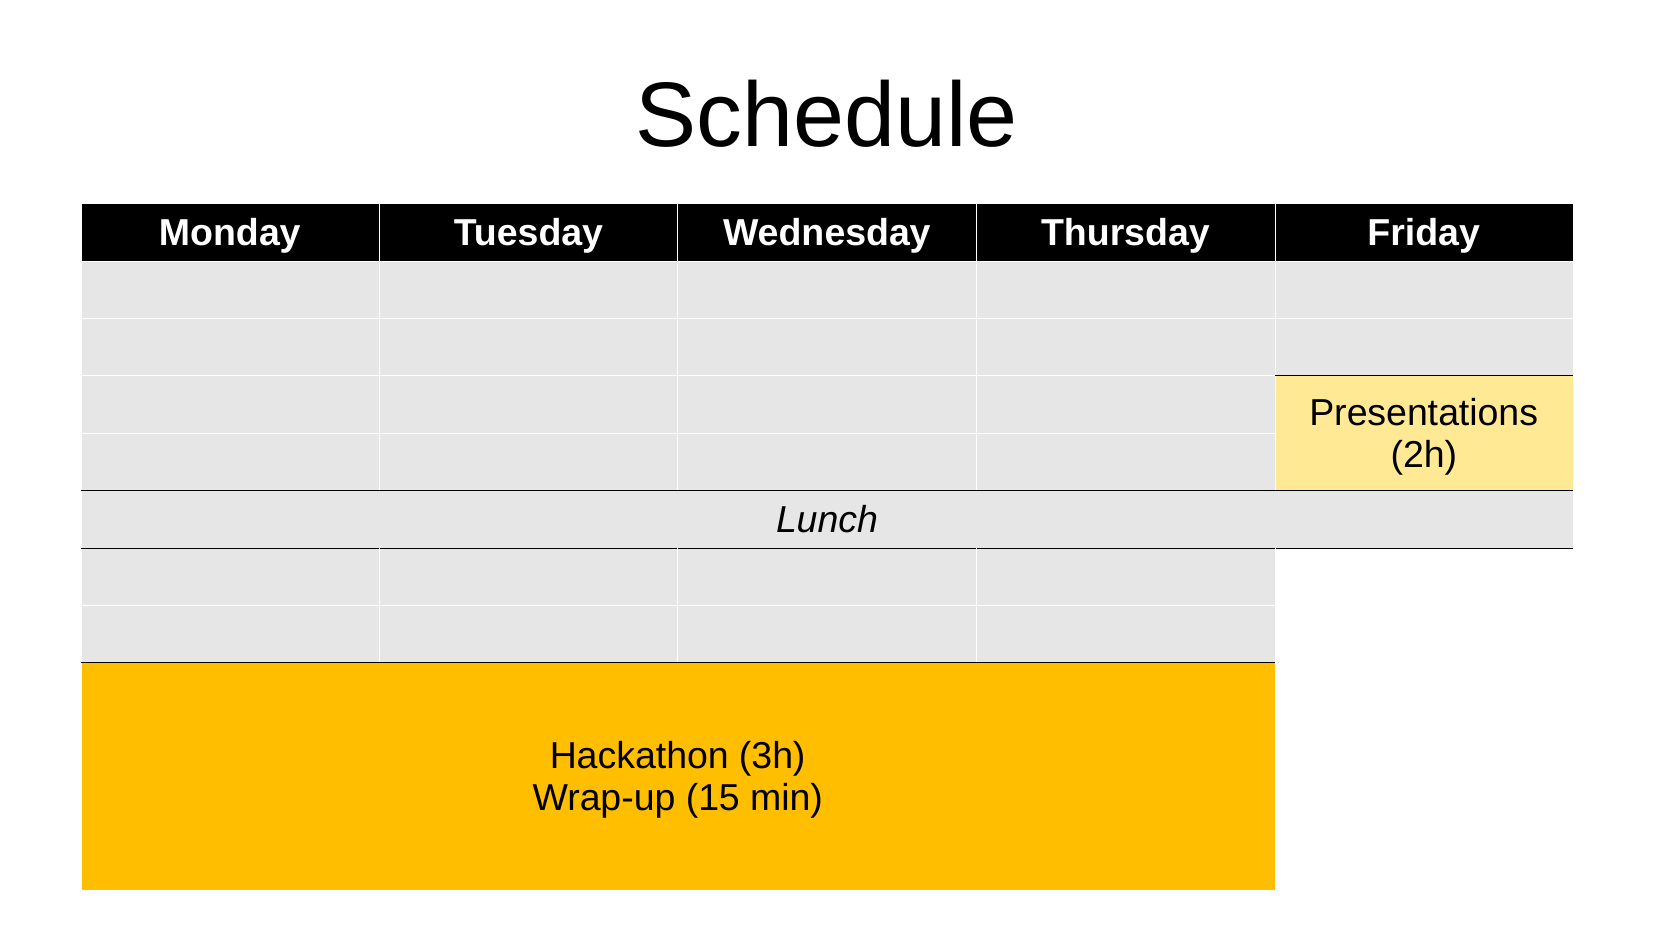

# Schedule
| Monday | Tuesday | Wednesday | Thursday | Friday |
| --- | --- | --- | --- | --- |
| | | | | |
| | | | | |
| | | | | Presentations (2h) |
| | | | | |
| Lunch | | | | |
| | | | | |
| | | | | |
| Hackathon (3h) Wrap-up (15 min) | | | | |